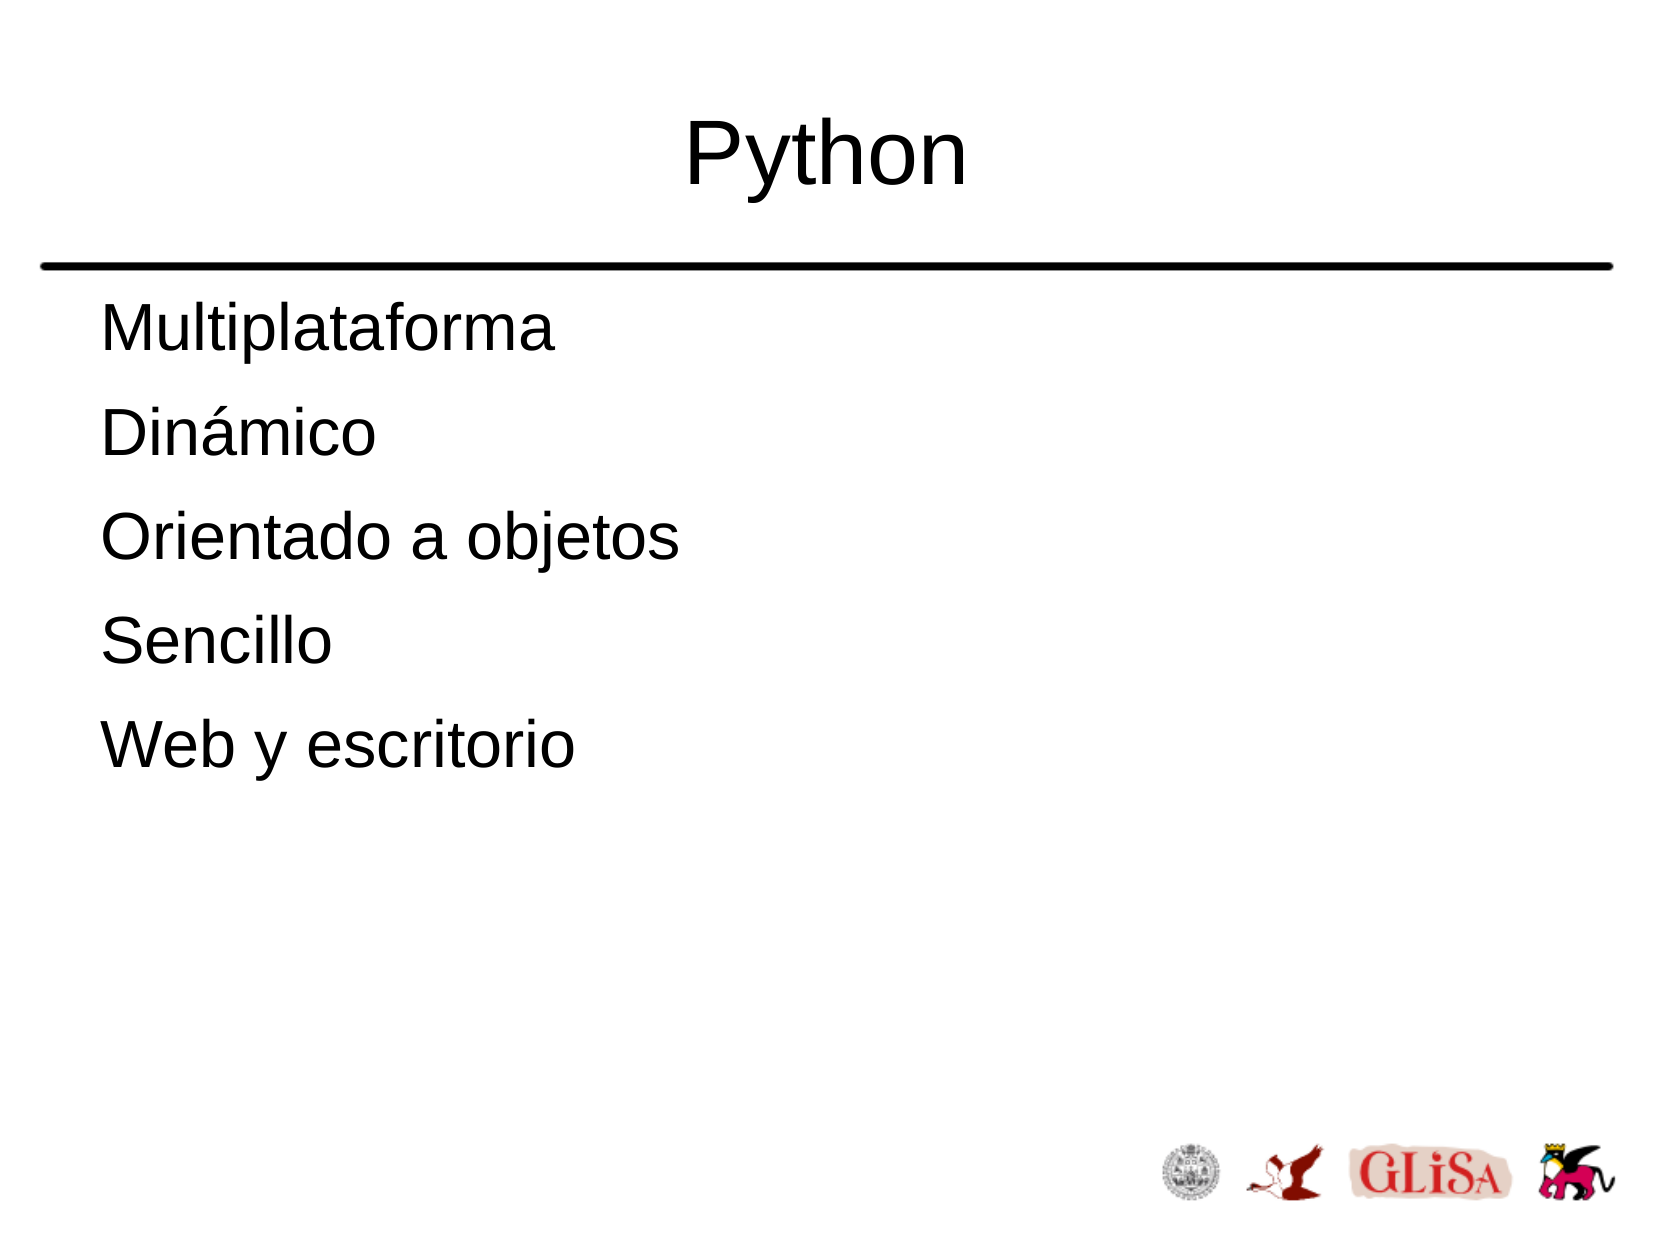

# Python
Multiplataforma
Dinámico
Orientado a objetos
Sencillo
Web y escritorio